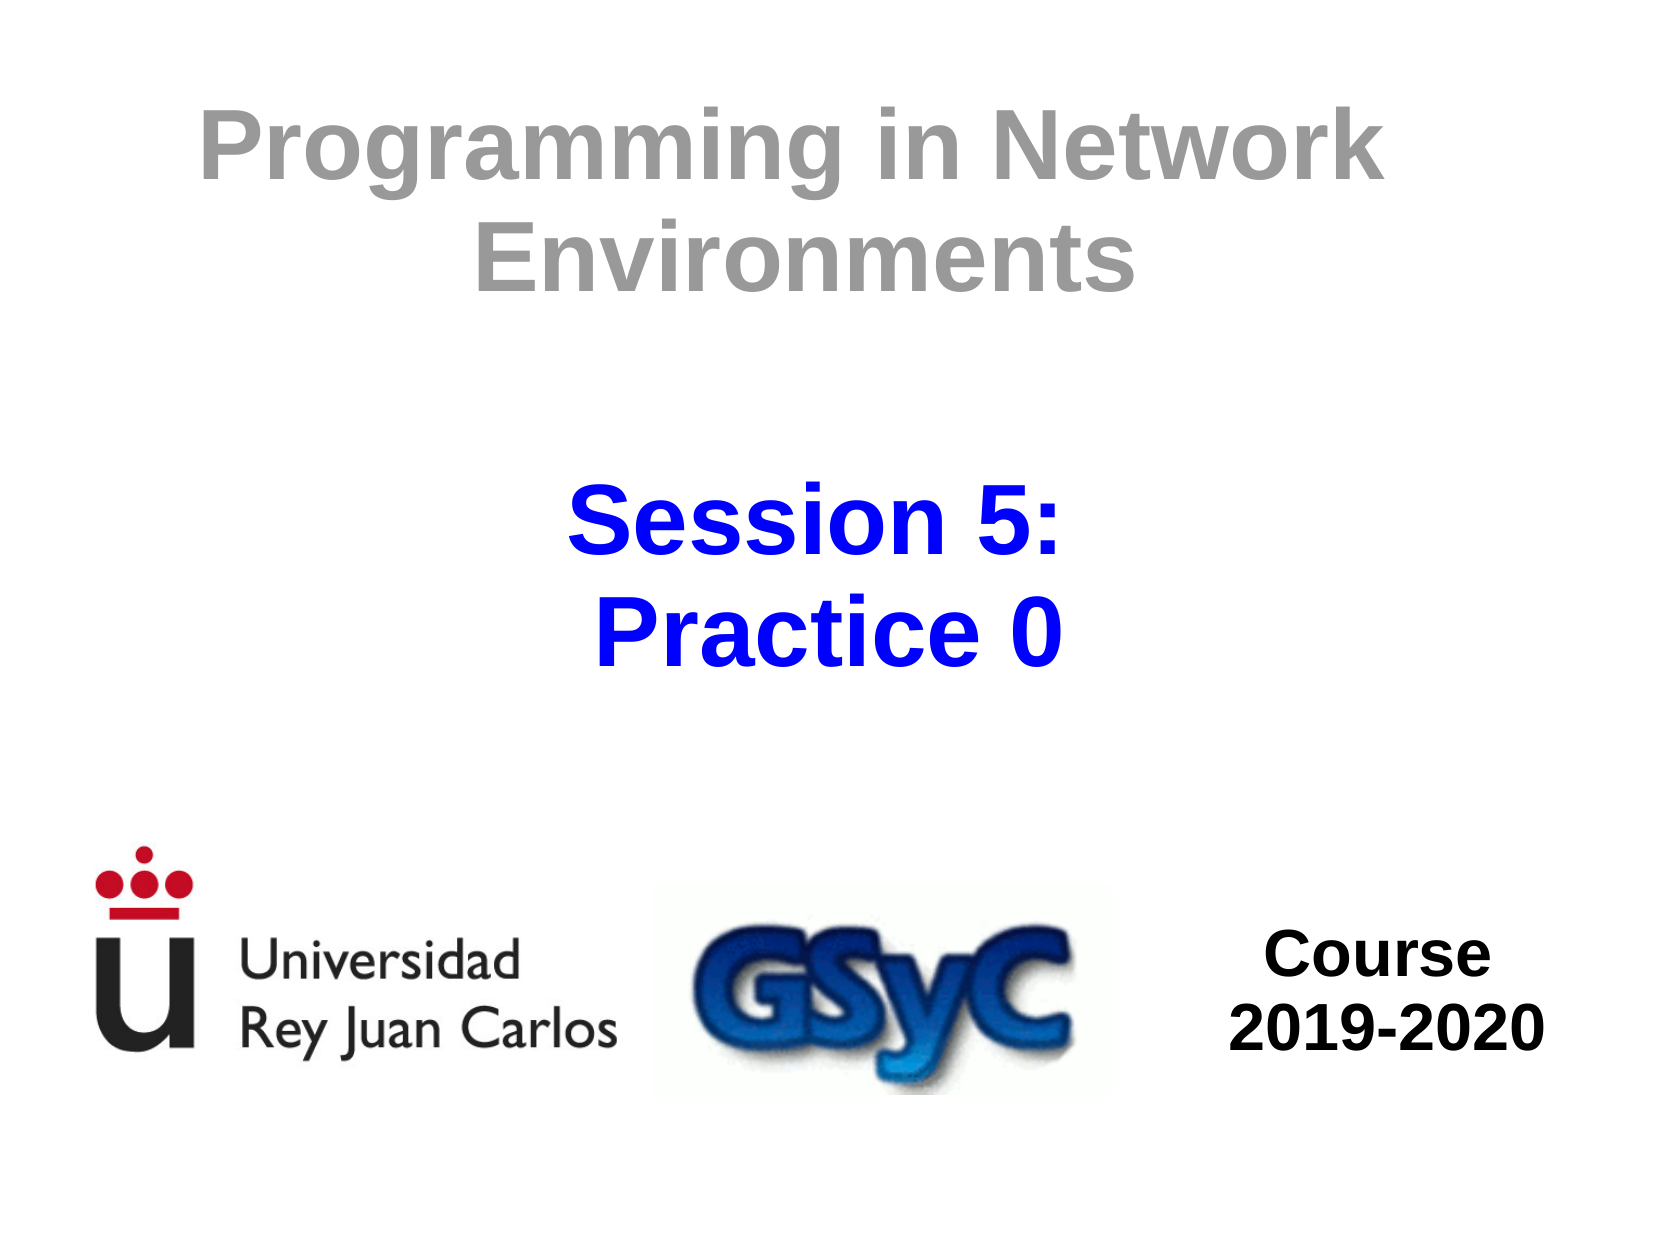

# Programming in Network Environments
Session 5:
Practice 0
Course
2019-2020